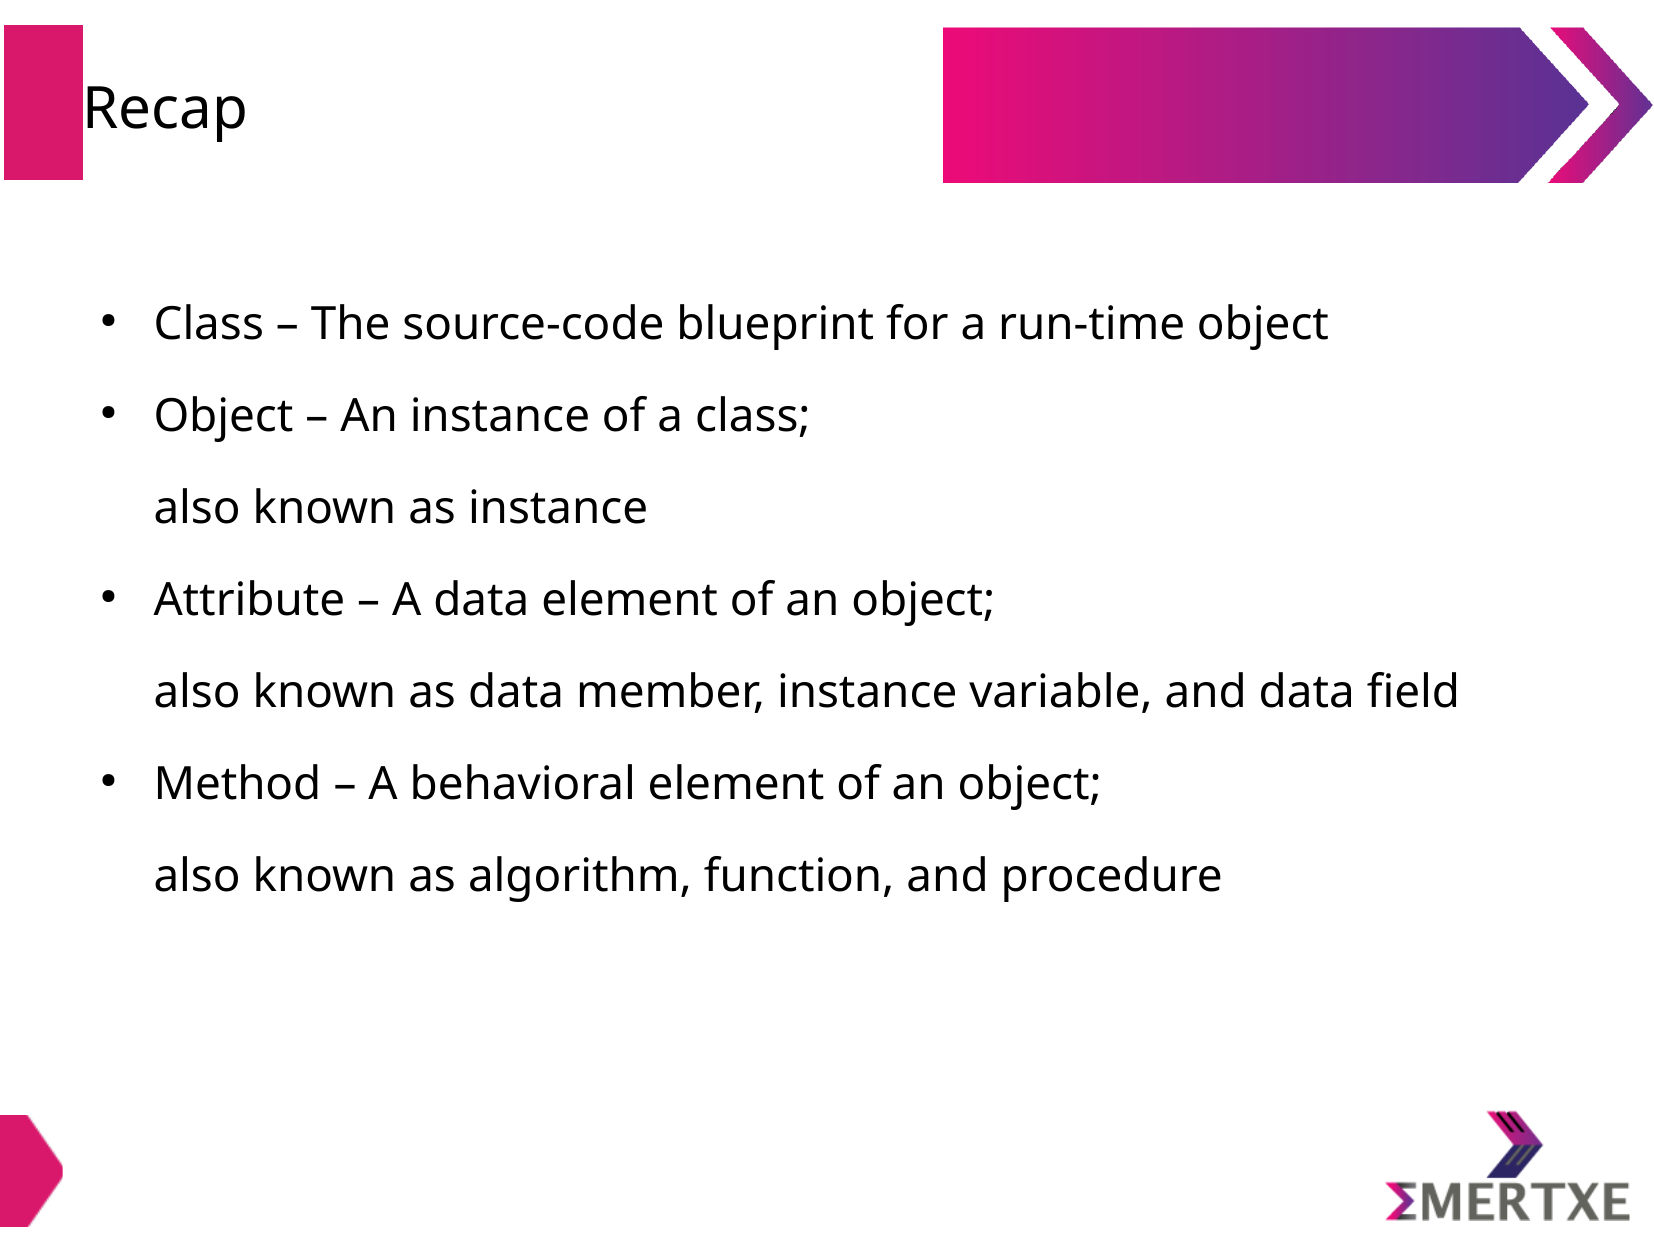

# Recap
Class – The source-code blueprint for a run-time object
Object – An instance of a class;
also known as instance
Attribute – A data element of an object;
also known as data member, instance variable, and data field
Method – A behavioral element of an object;
also known as algorithm, function, and procedure